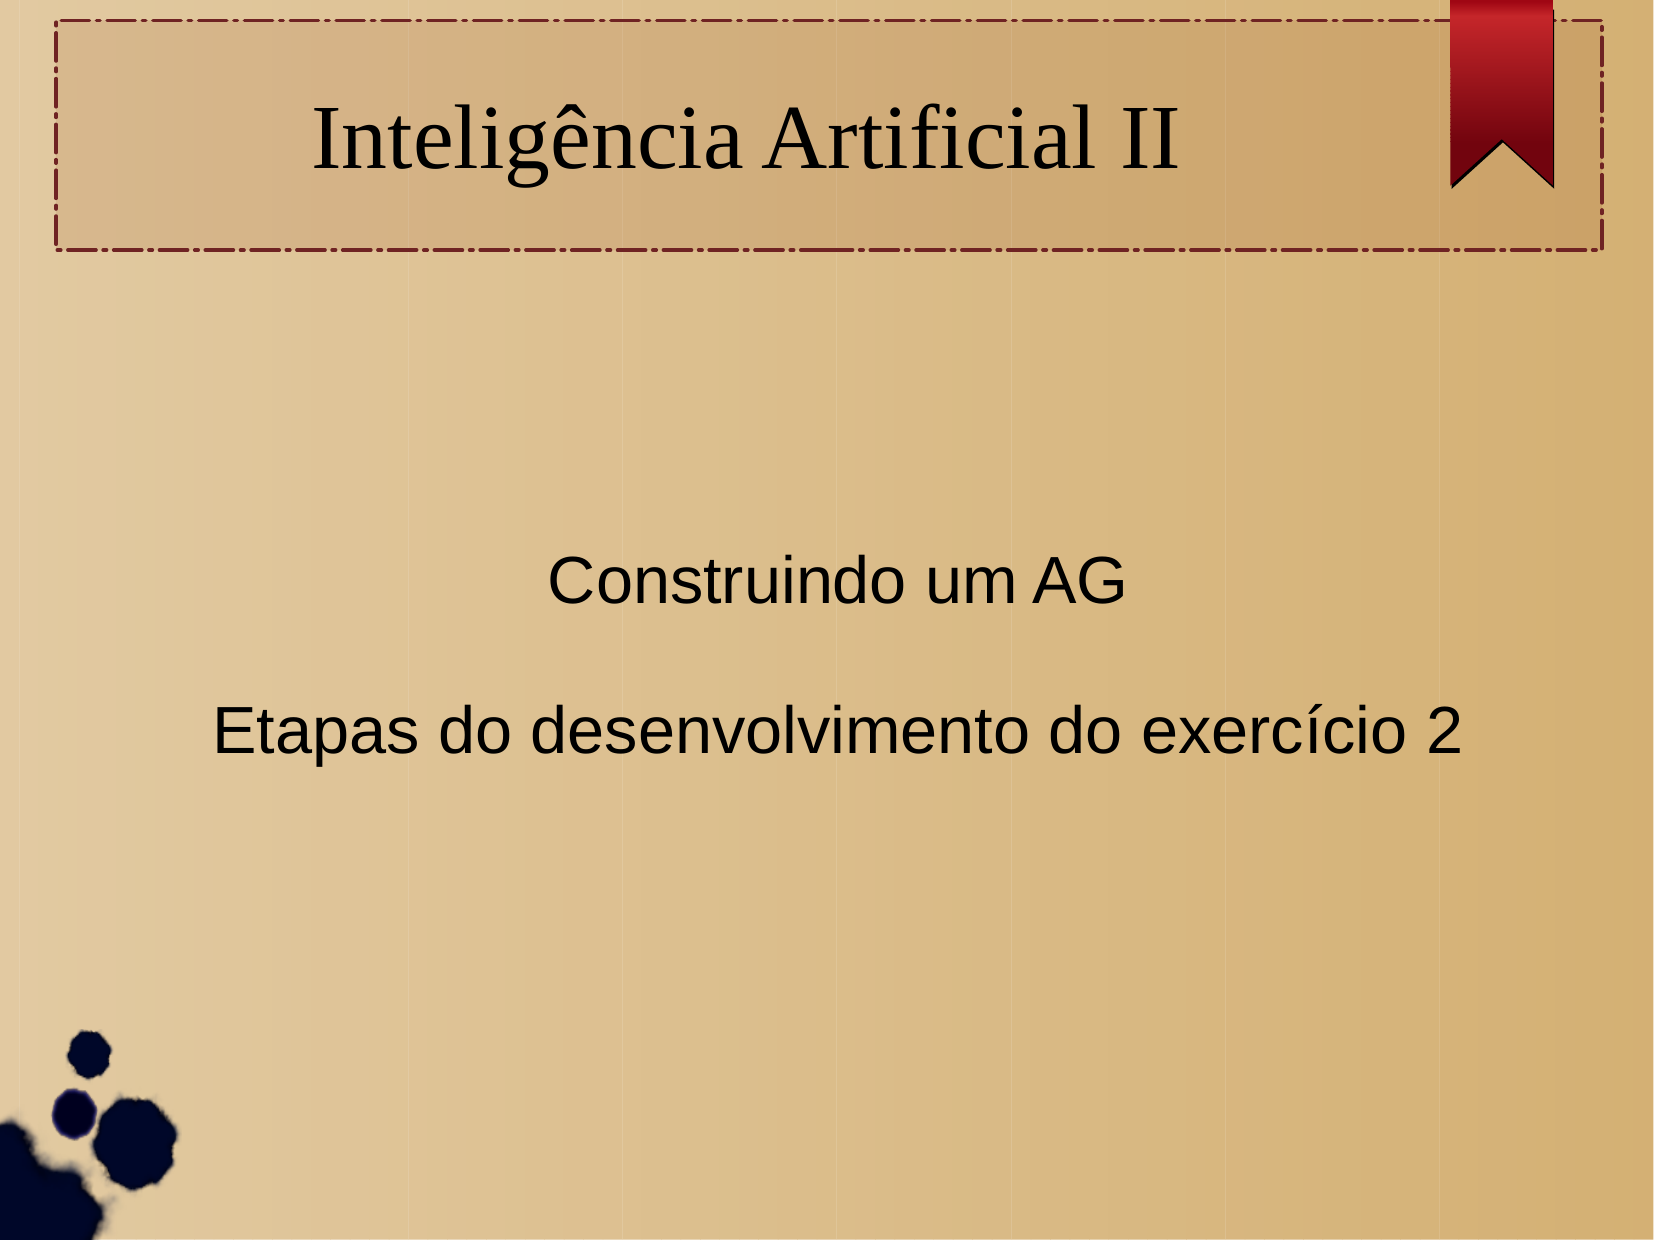

# Inteligência Artificial II
Construindo um AG
Etapas do desenvolvimento do exercício 2